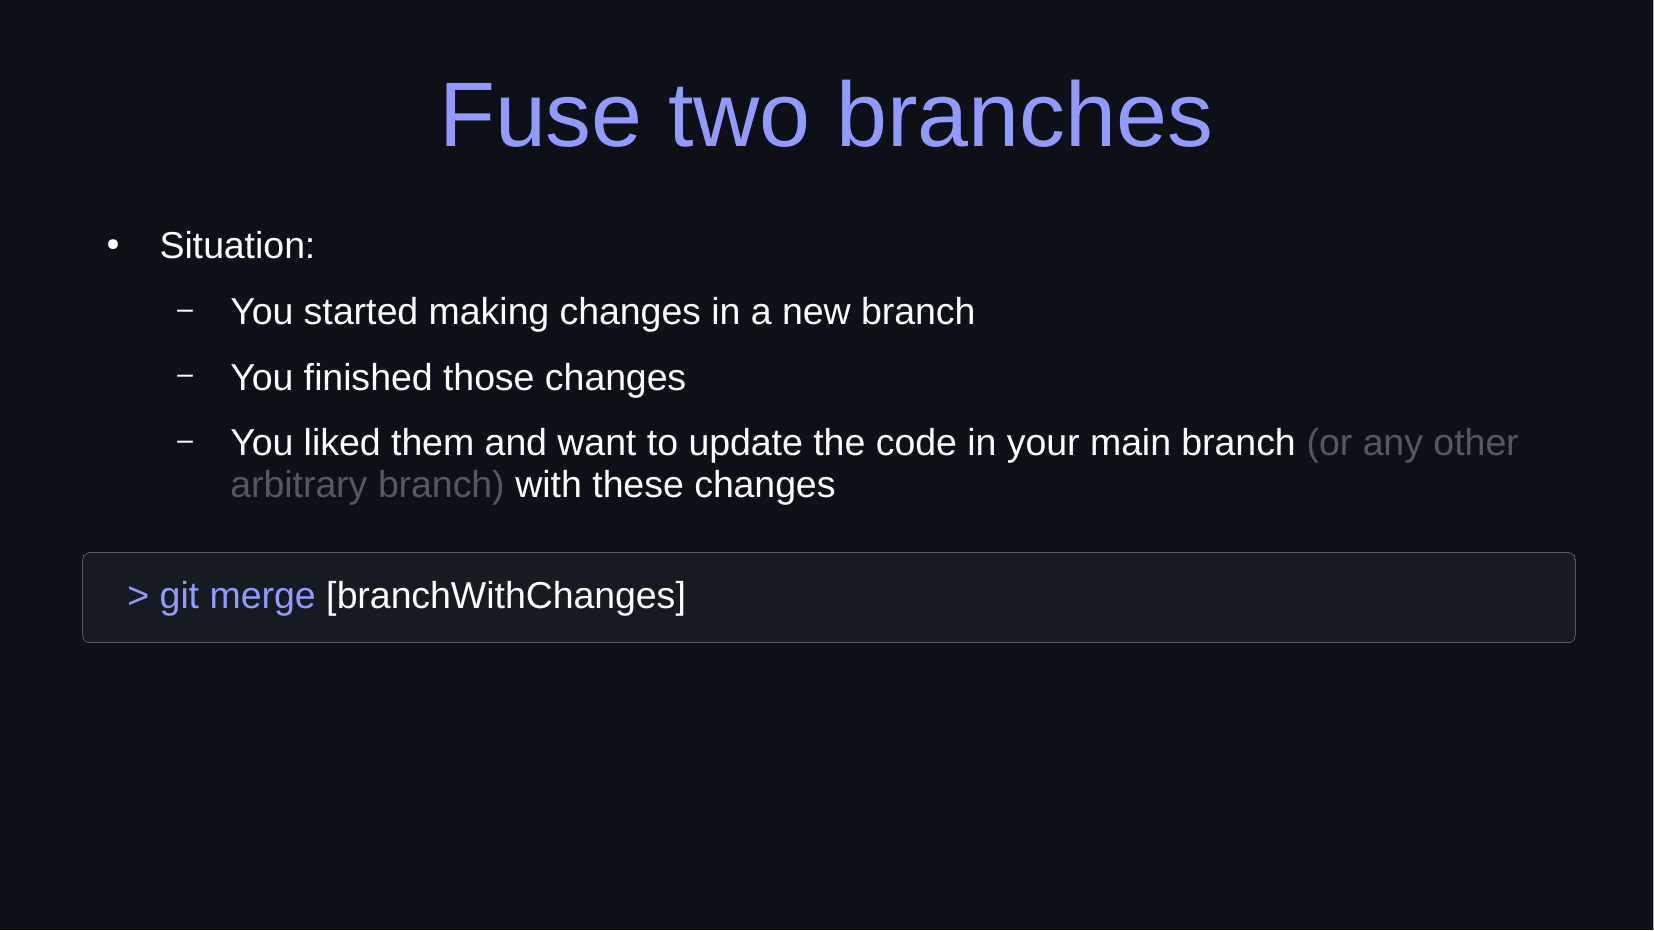

# Fuse two branches
Situation:
You started making changes in a new branch
You finished those changes
You liked them and want to update the code in your main branch (or any other arbitrary branch) with these changes
> git merge [branchWithChanges]